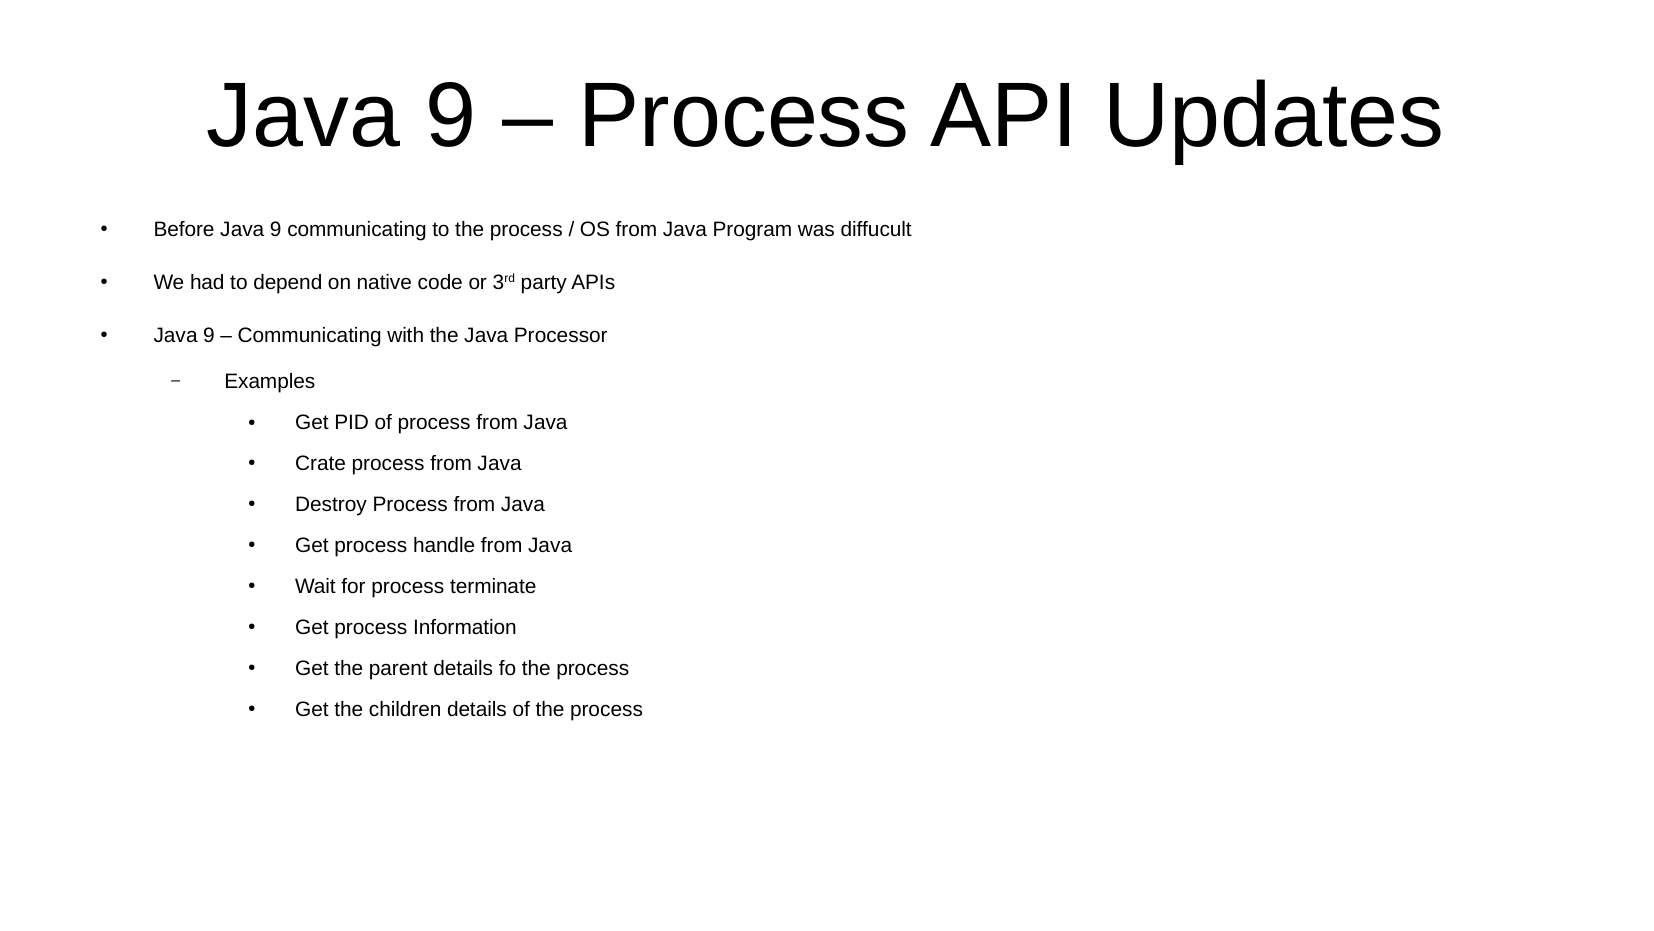

# Java 9 – Process API Updates
Before Java 9 communicating to the process / OS from Java Program was diffucult
We had to depend on native code or 3rd party APIs
Java 9 – Communicating with the Java Processor
Examples
Get PID of process from Java
Crate process from Java
Destroy Process from Java
Get process handle from Java
Wait for process terminate
Get process Information
Get the parent details fo the process
Get the children details of the process